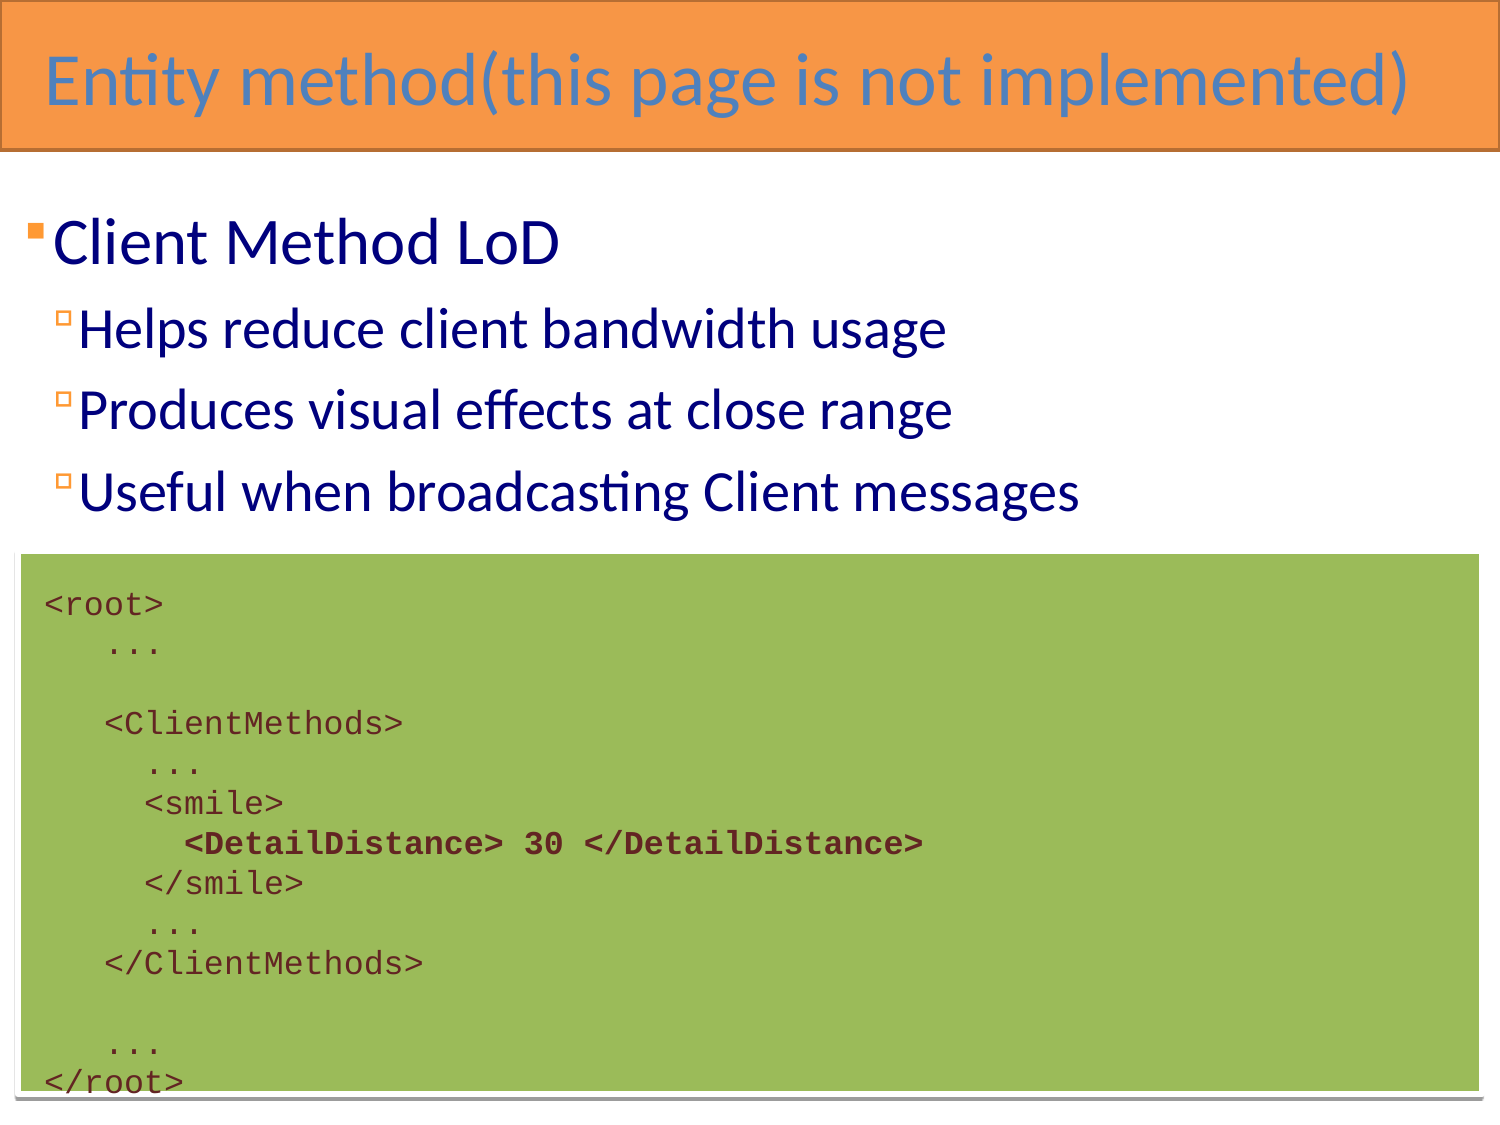

# Entity method(this page is not implemented)
Client Method LoD
Helps reduce client bandwidth usage
Produces visual effects at close range
Useful when broadcasting Client messages
<root>
 ...
 <ClientMethods>
 ...
 <smile>
 <DetailDistance> 30 </DetailDistance>
 </smile>
 ...
 </ClientMethods>
 ...
</root>